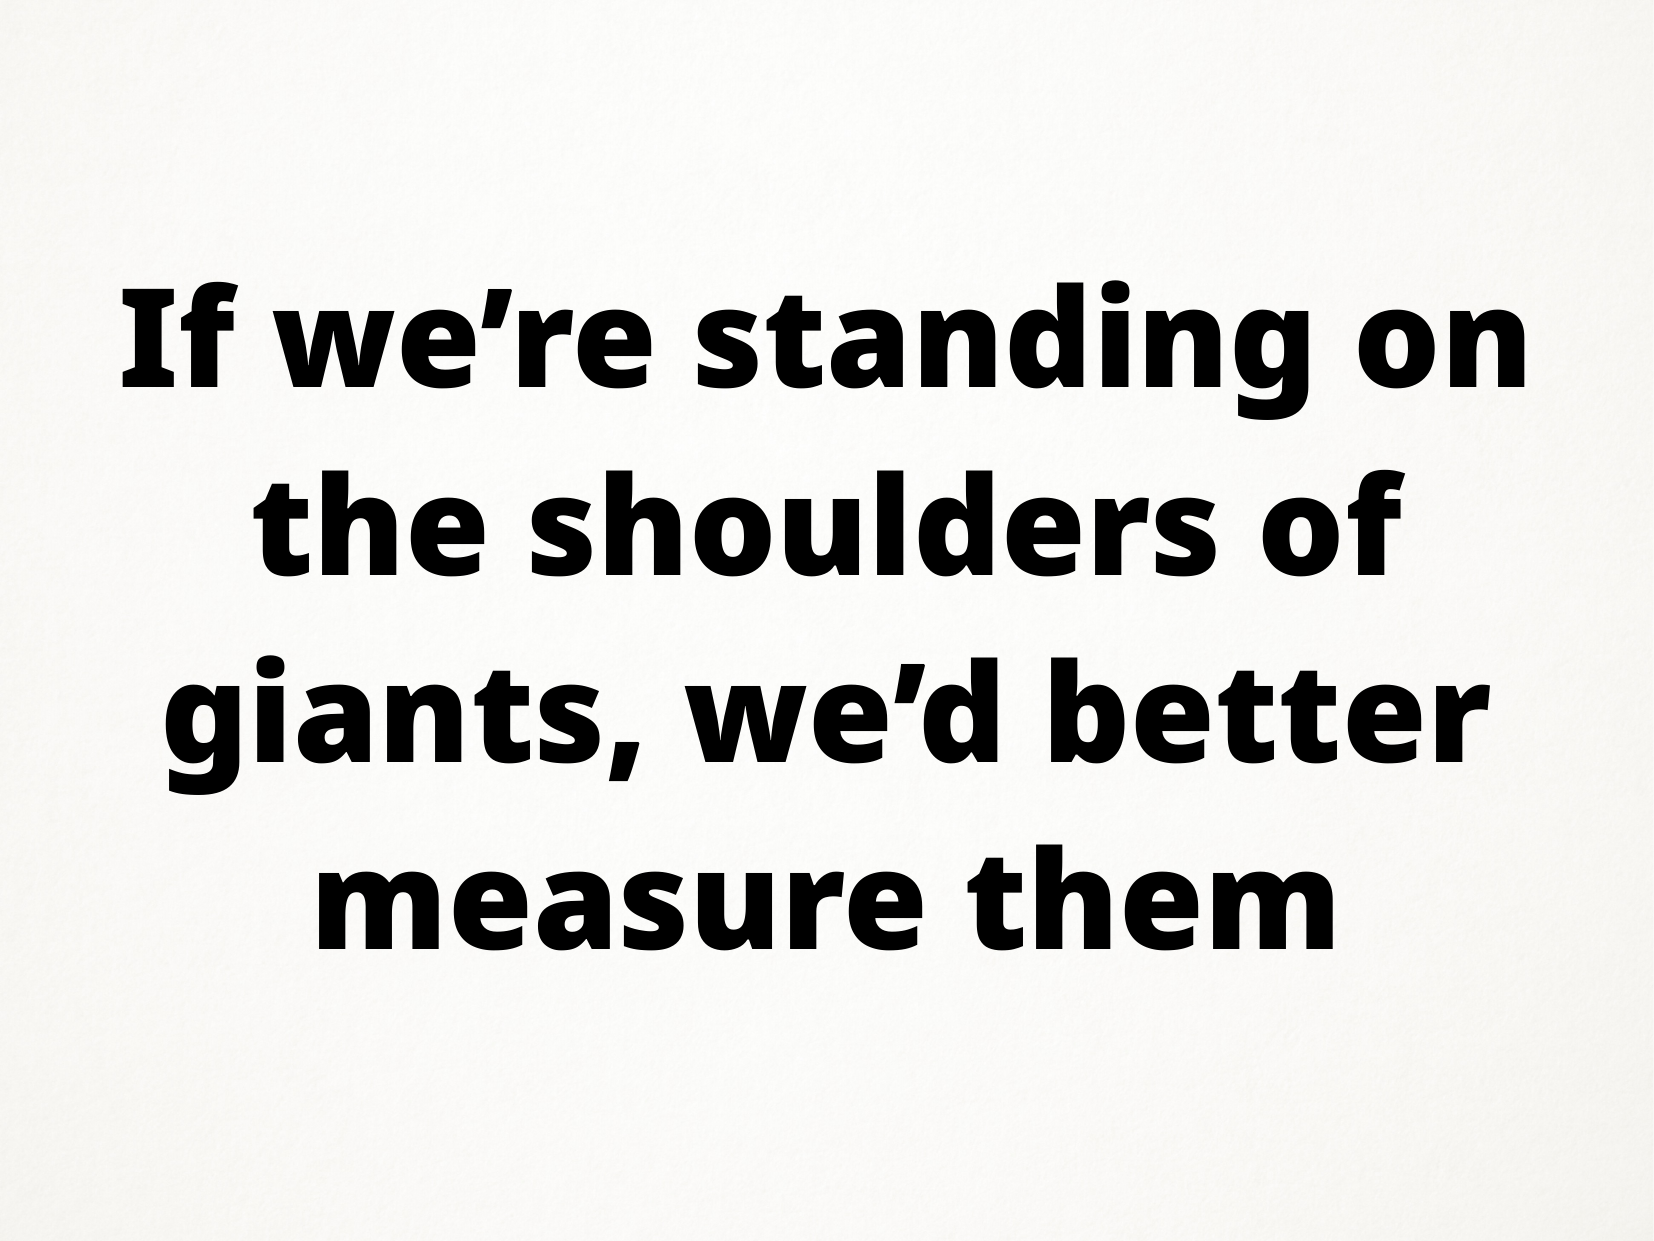

# If we’re standing on the shoulders of giants, we’d better measure them